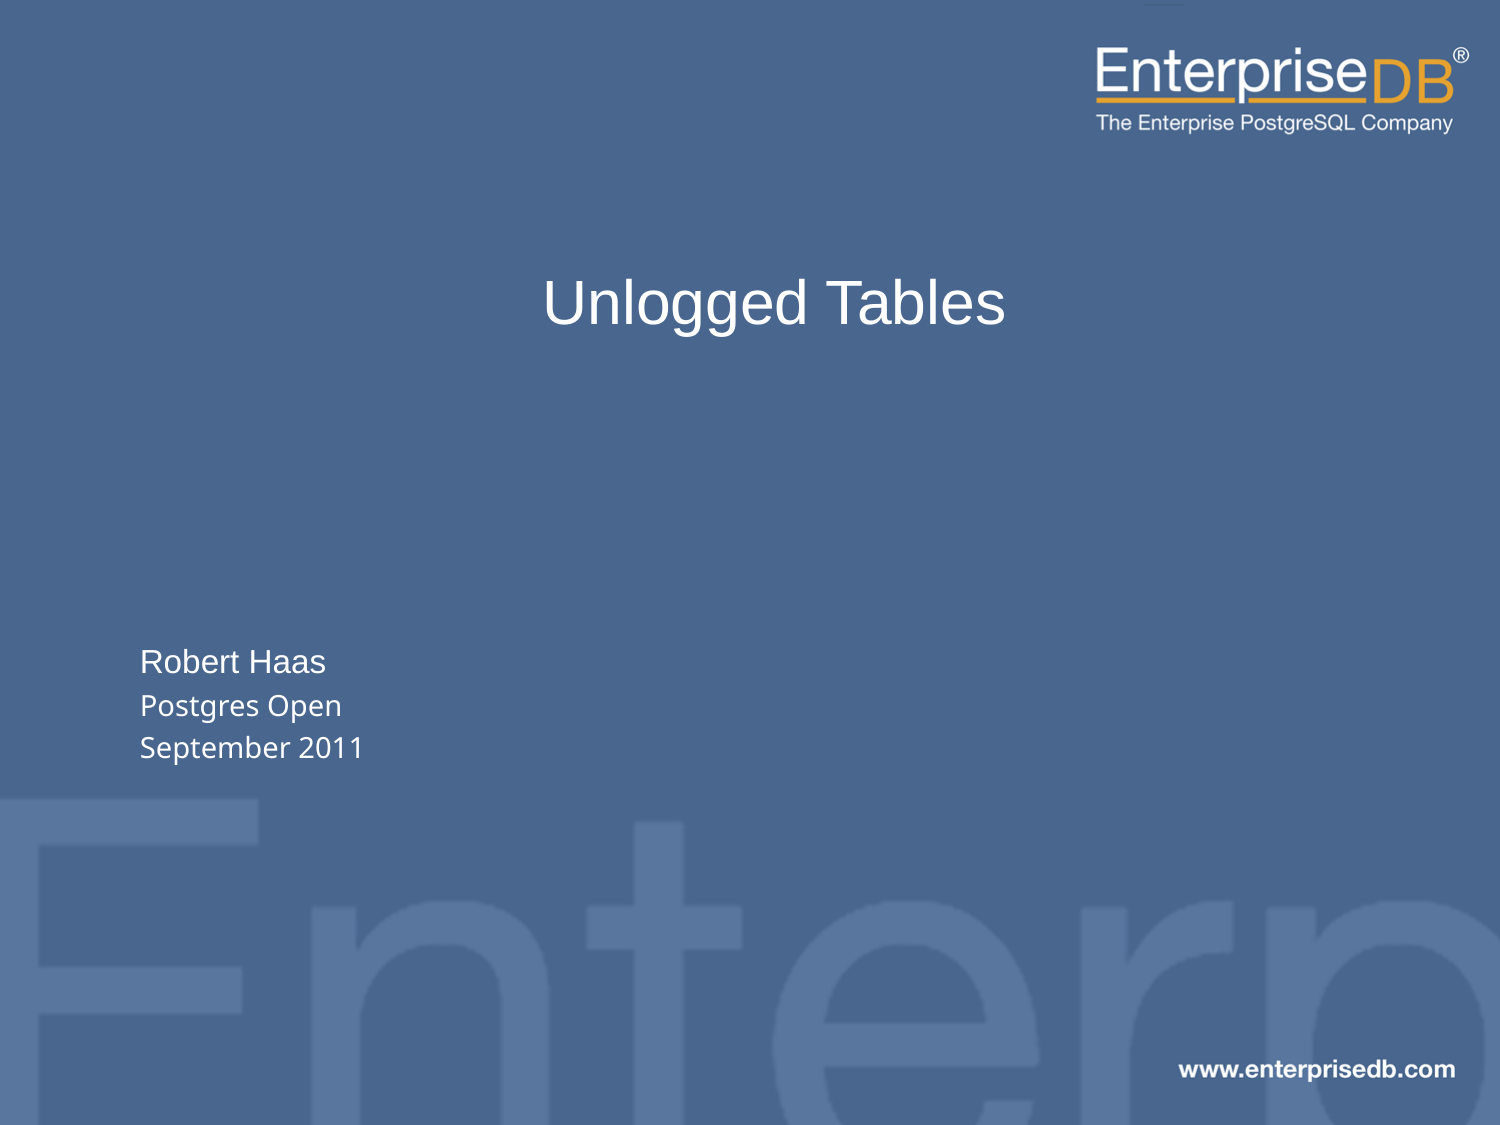

# Unlogged Tables
Robert Haas
Postgres Open
September 2011
EnterpriseDB, Postgres Plus and Dynatune are trademarks of EnterpriseDB Corporation. Other names may be trademarks of their respective owners. © 2010. All rights reserved.